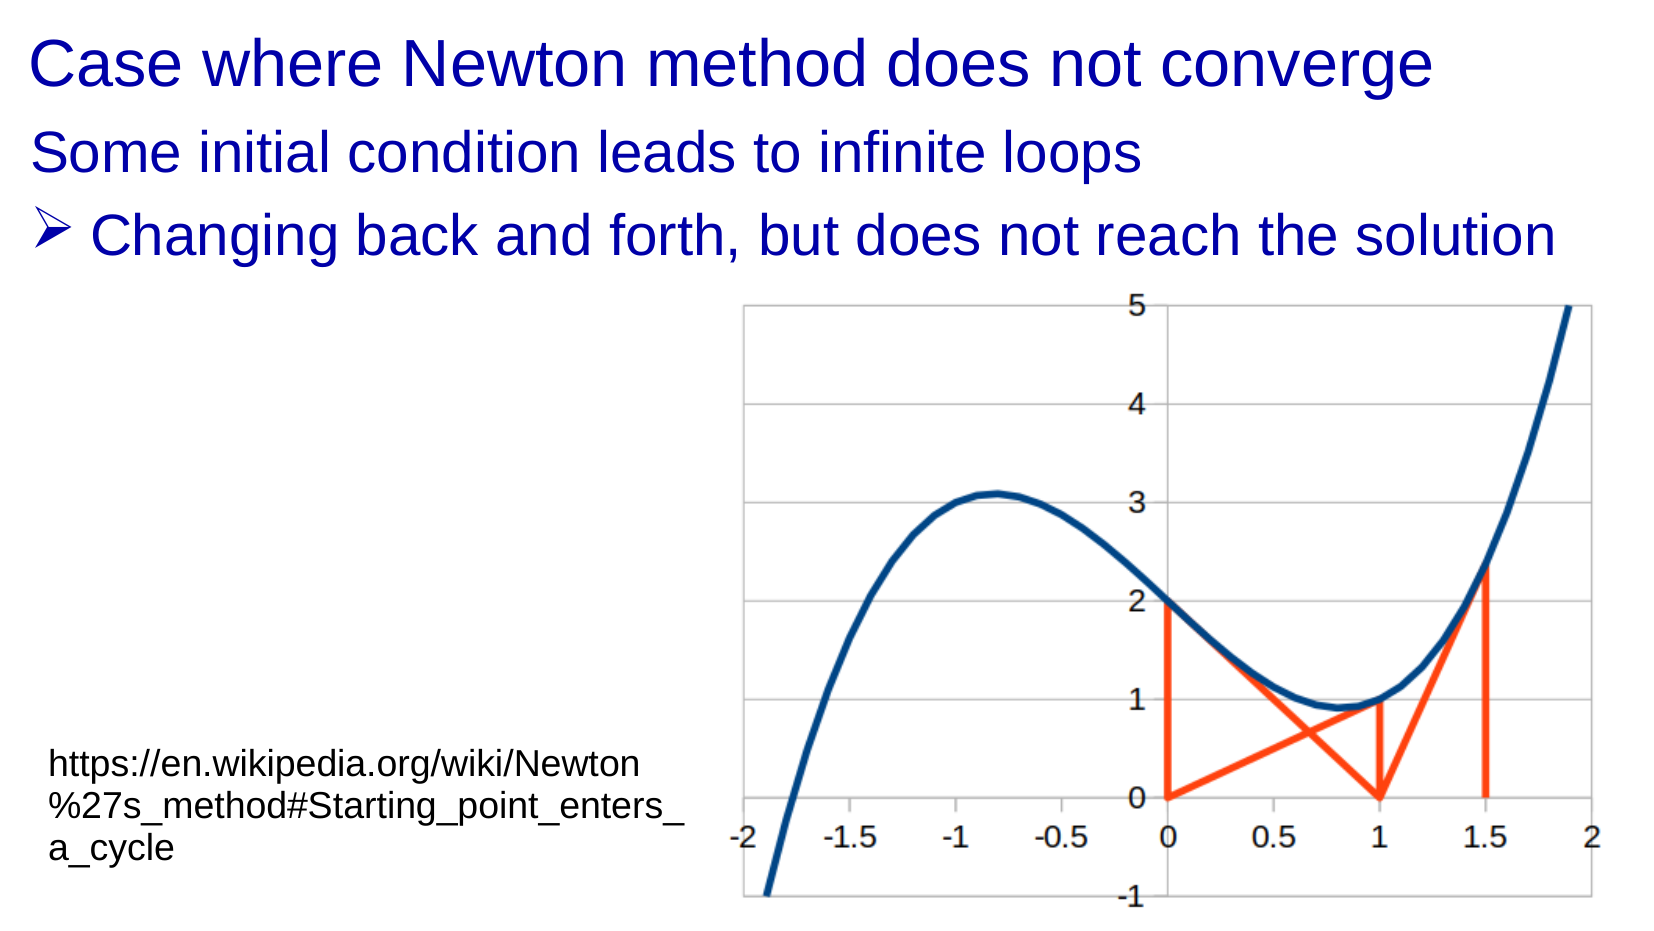

# Case where Newton method does not converge
Some initial condition leads to infinite loops
Changing back and forth, but does not reach the solution
https://en.wikipedia.org/wiki/Newton%27s_method#Starting_point_enters_a_cycle